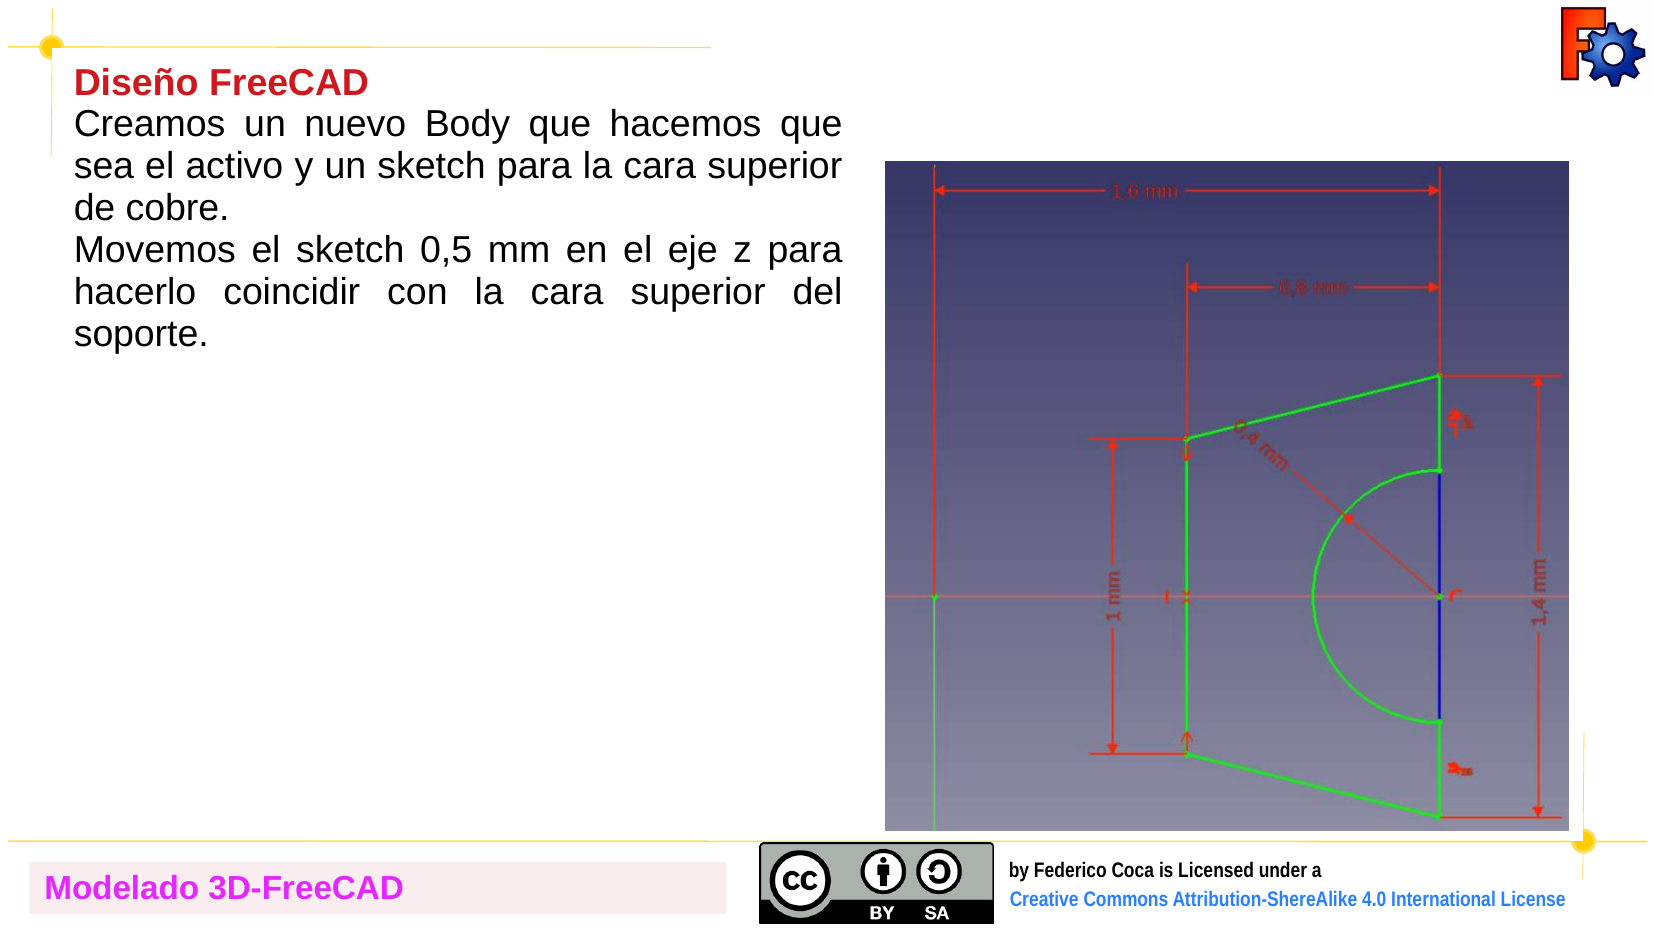

Diseño FreeCAD
Creamos un nuevo Body que hacemos que sea el activo y un sketch para la cara superior de cobre.
Movemos el sketch 0,5 mm en el eje z para hacerlo coincidir con la cara superior del soporte.
Modelado 3D-FreeCAD